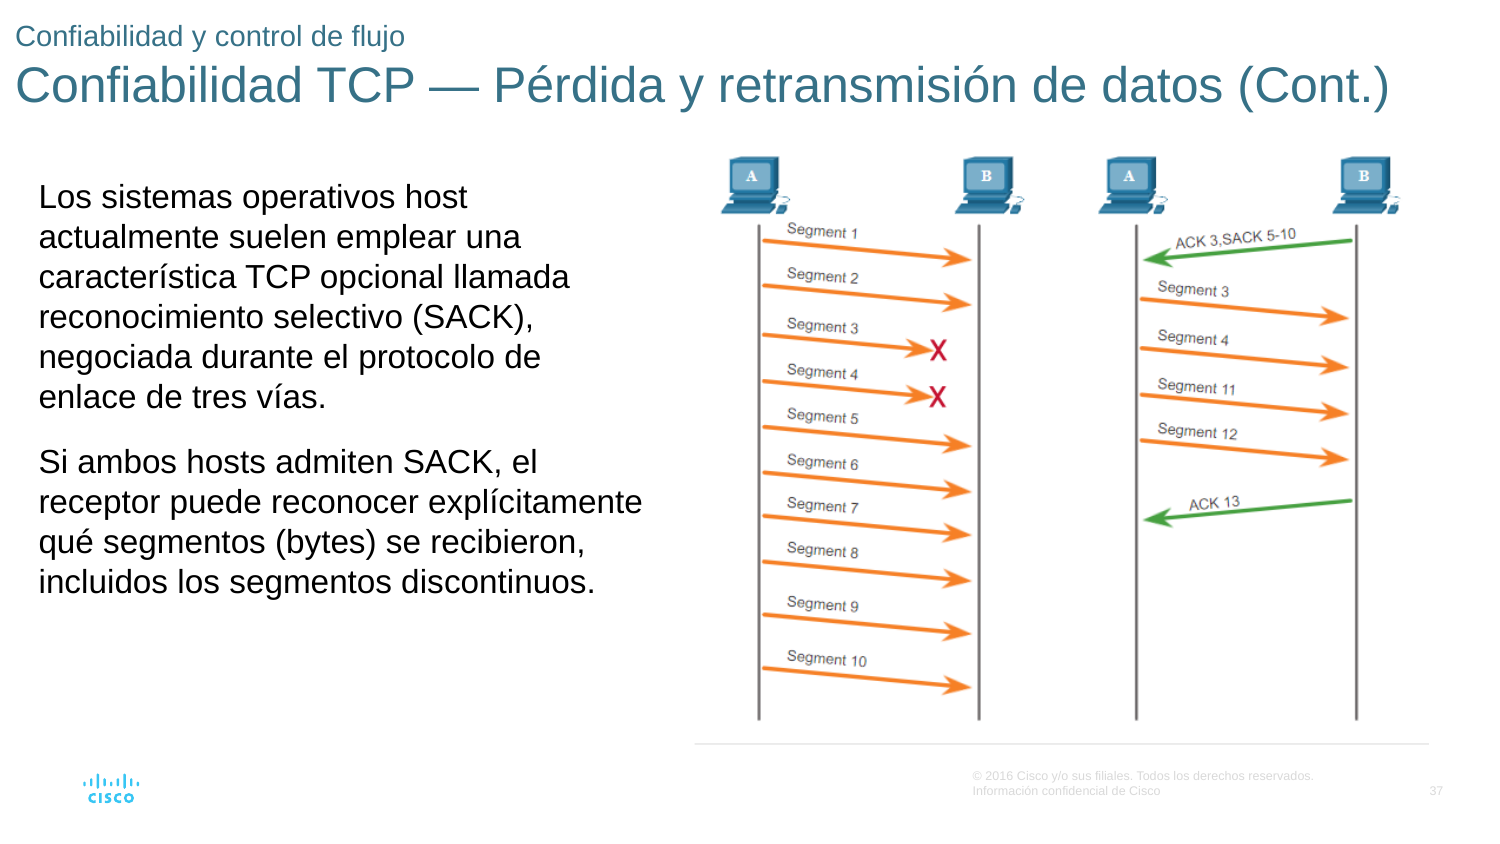

# Confiabilidad y control de flujo Confiabilidad TCP — Pérdida y retransmisión de datos (Cont.)
Los sistemas operativos host actualmente suelen emplear una característica TCP opcional llamada reconocimiento selectivo (SACK), negociada durante el protocolo de enlace de tres vías.
Si ambos hosts admiten SACK, el receptor puede reconocer explícitamente qué segmentos (bytes) se recibieron, incluidos los segmentos discontinuos.